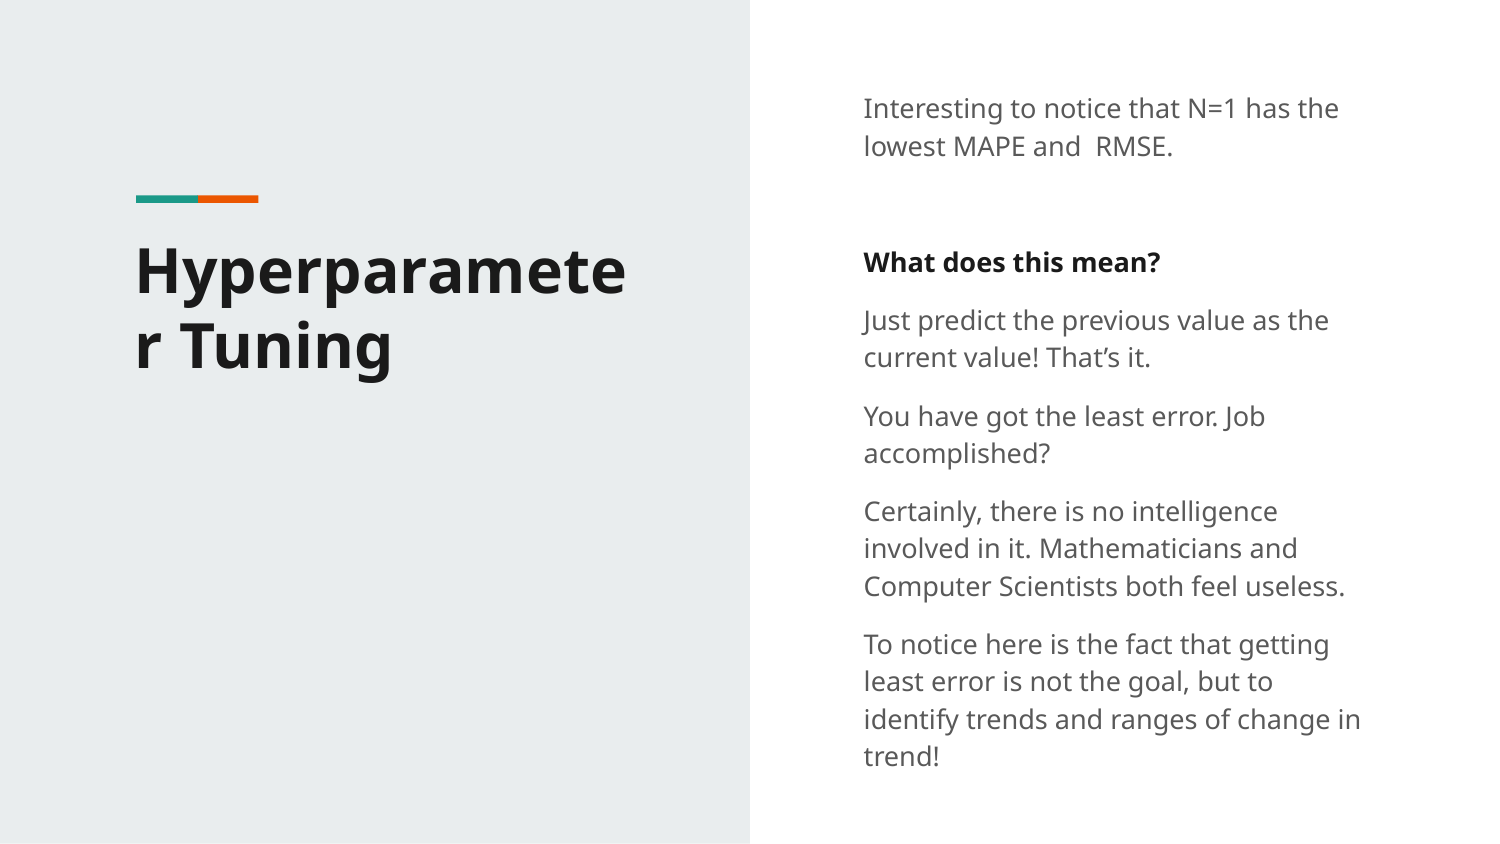

Interesting to notice that N=1 has the lowest MAPE and RMSE.
What does this mean?
Just predict the previous value as the current value! That’s it.
You have got the least error. Job accomplished?
Certainly, there is no intelligence involved in it. Mathematicians and Computer Scientists both feel useless.
To notice here is the fact that getting least error is not the goal, but to identify trends and ranges of change in trend!
Hyperparameter Tuning
# 1